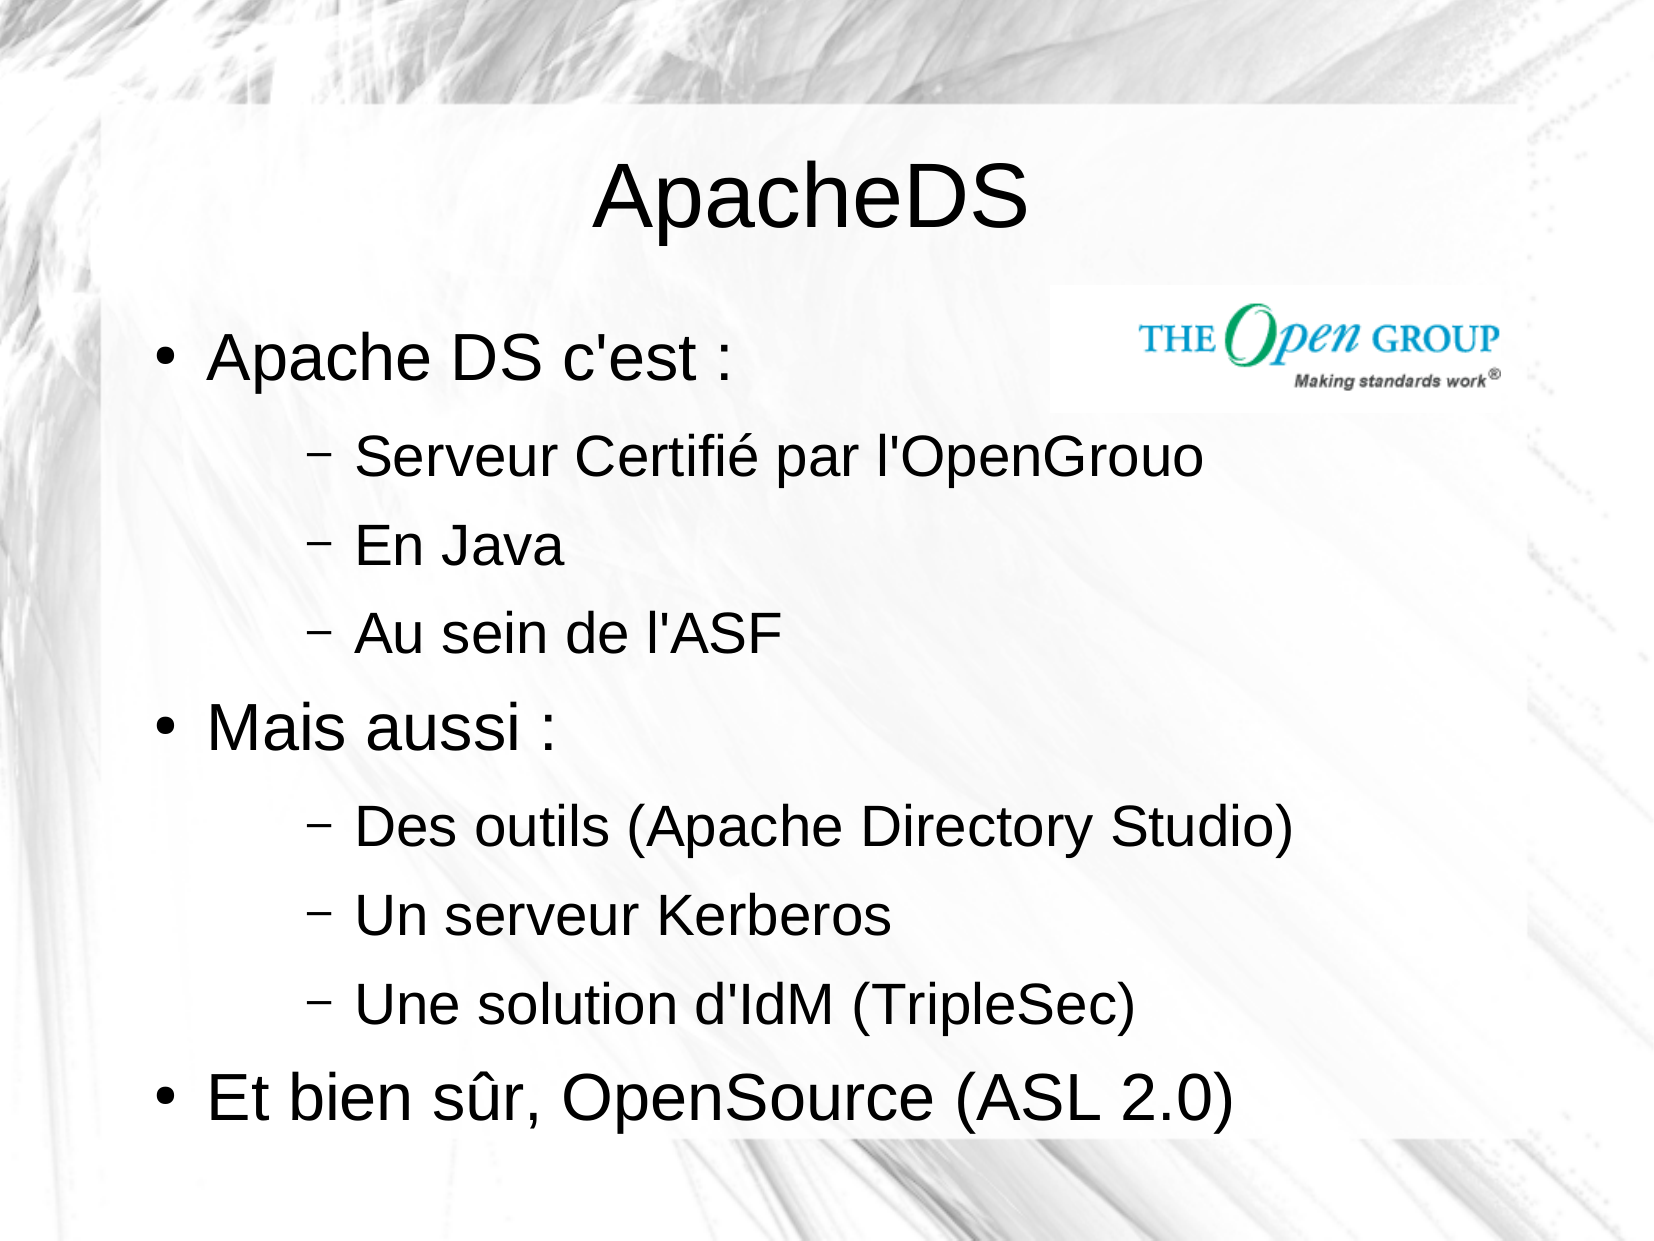

# ApacheDS
Apache DS c'est :
Serveur Certifié par l'OpenGrouo
En Java
Au sein de l'ASF
Mais aussi :
Des outils (Apache Directory Studio)
Un serveur Kerberos
Une solution d'IdM (TripleSec)
Et bien sûr, OpenSource (ASL 2.0)